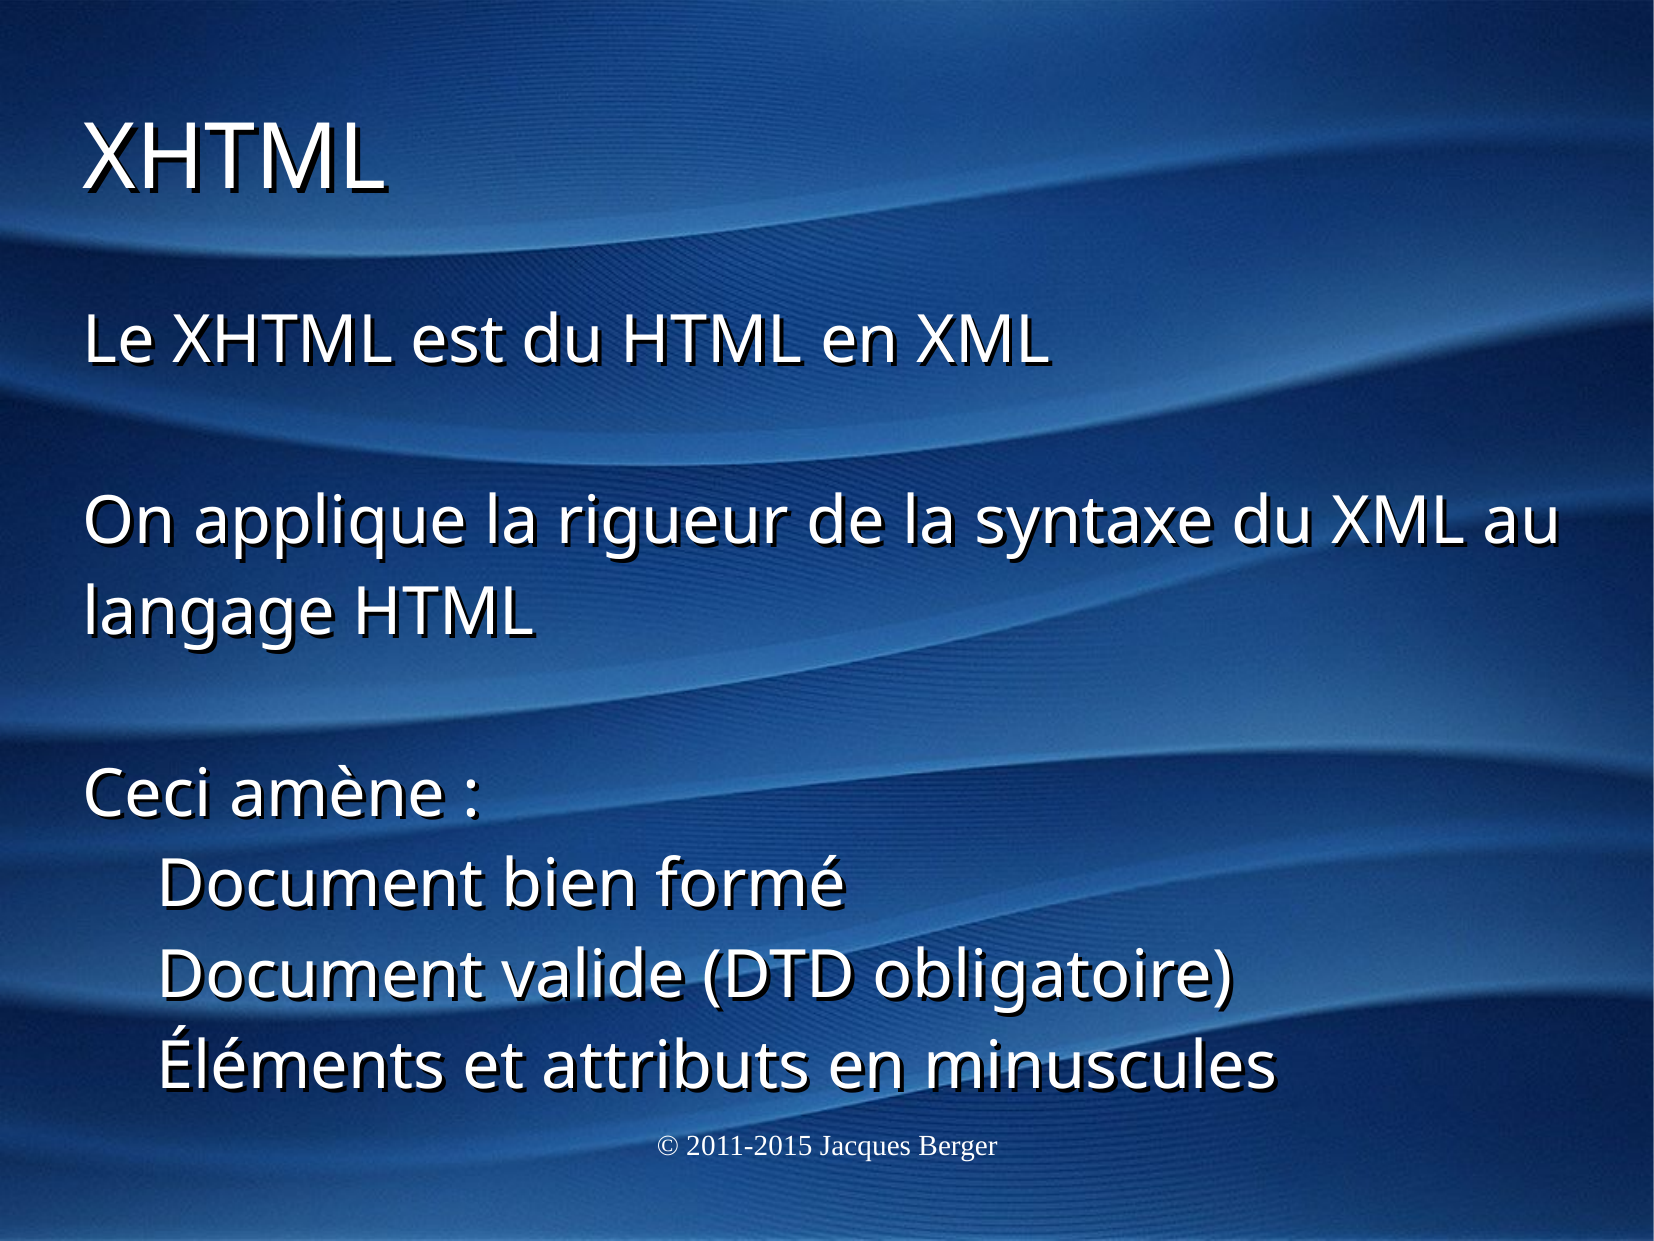

# XHTML
Le XHTML est du HTML en XML
On applique la rigueur de la syntaxe du XML au langage HTML
Ceci amène :
	Document bien formé
	Document valide (DTD obligatoire)
	Éléments et attributs en minuscules
© 2011-2015 Jacques Berger